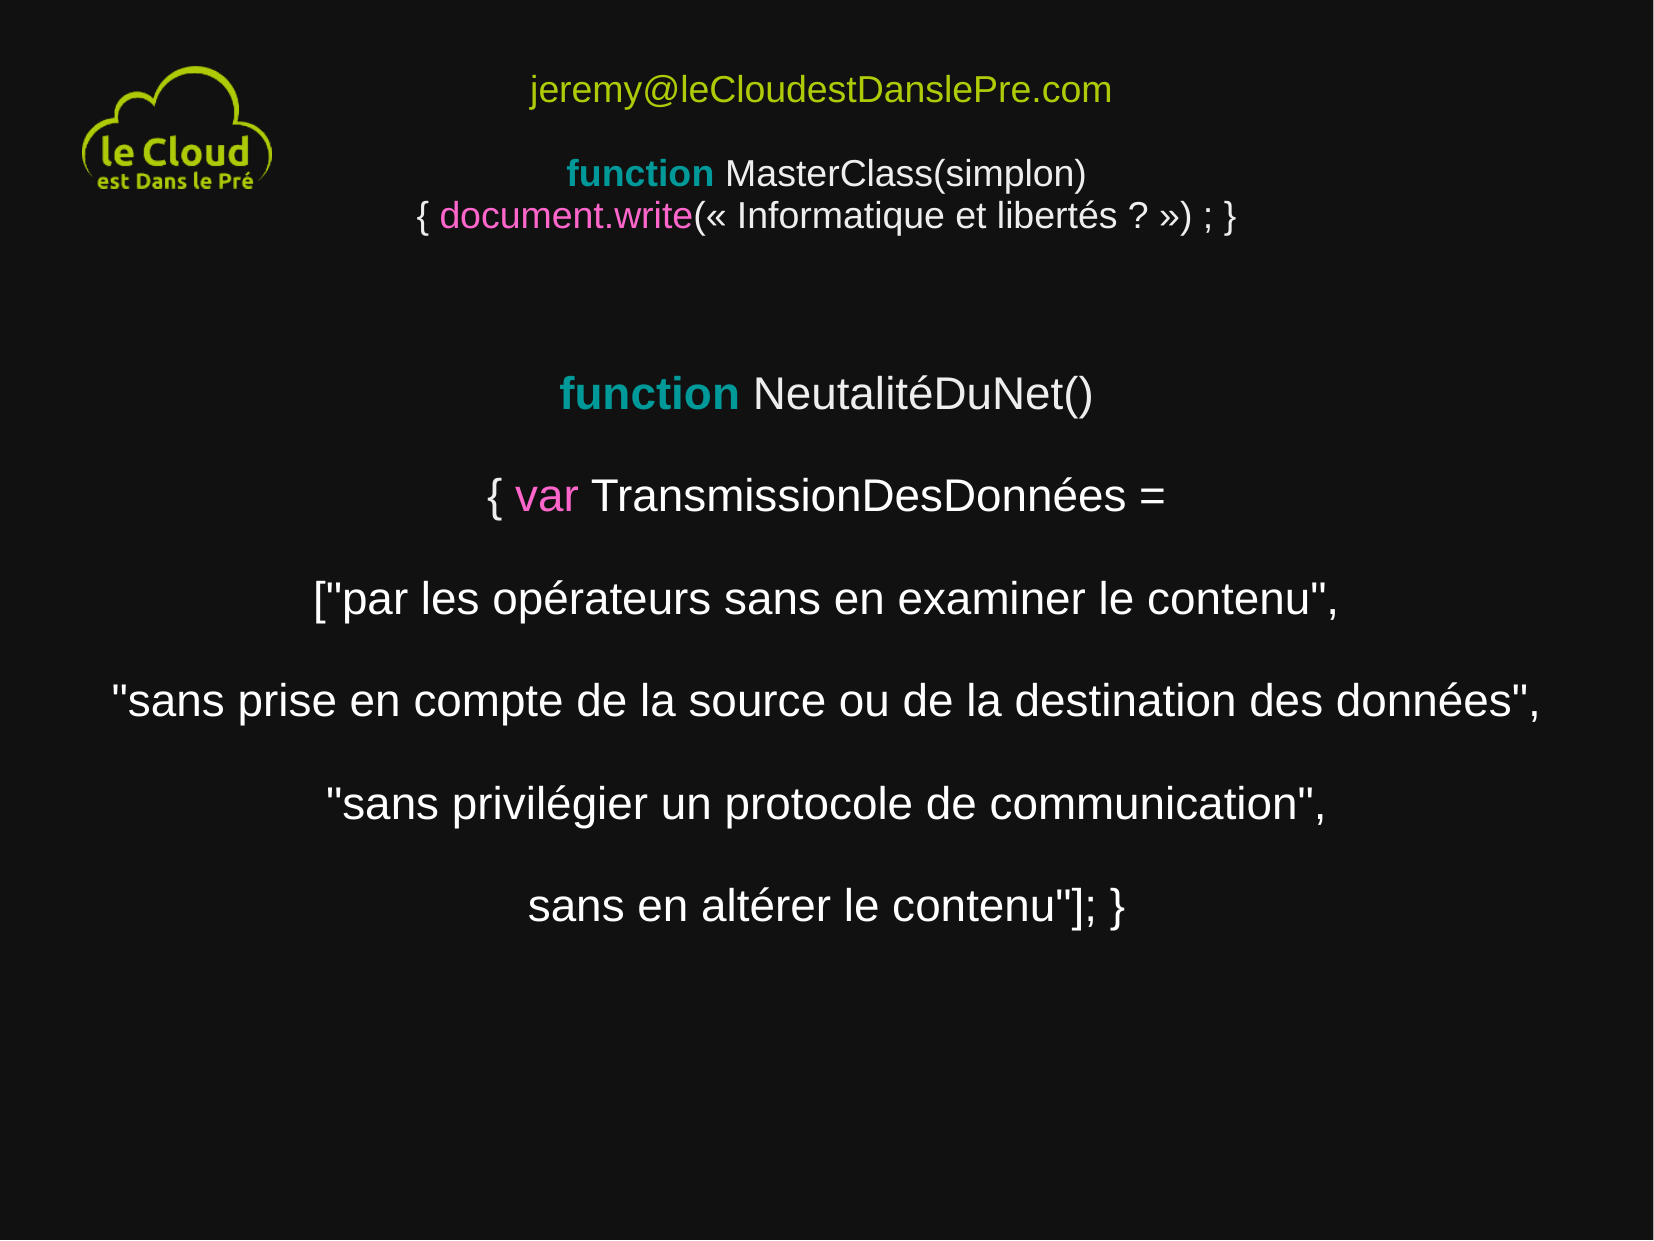

# jeremy@leCloudestDanslePre.com function MasterClass(simplon) { document.write(« Informatique et libertés ? ») ; }
function NeutalitéDuNet()
{ var TransmissionDesDonnées =
["par les opérateurs sans en examiner le contenu",
"sans prise en compte de la source ou de la destination des données",
"sans privilégier un protocole de communication",
sans en altérer le contenu"]; }